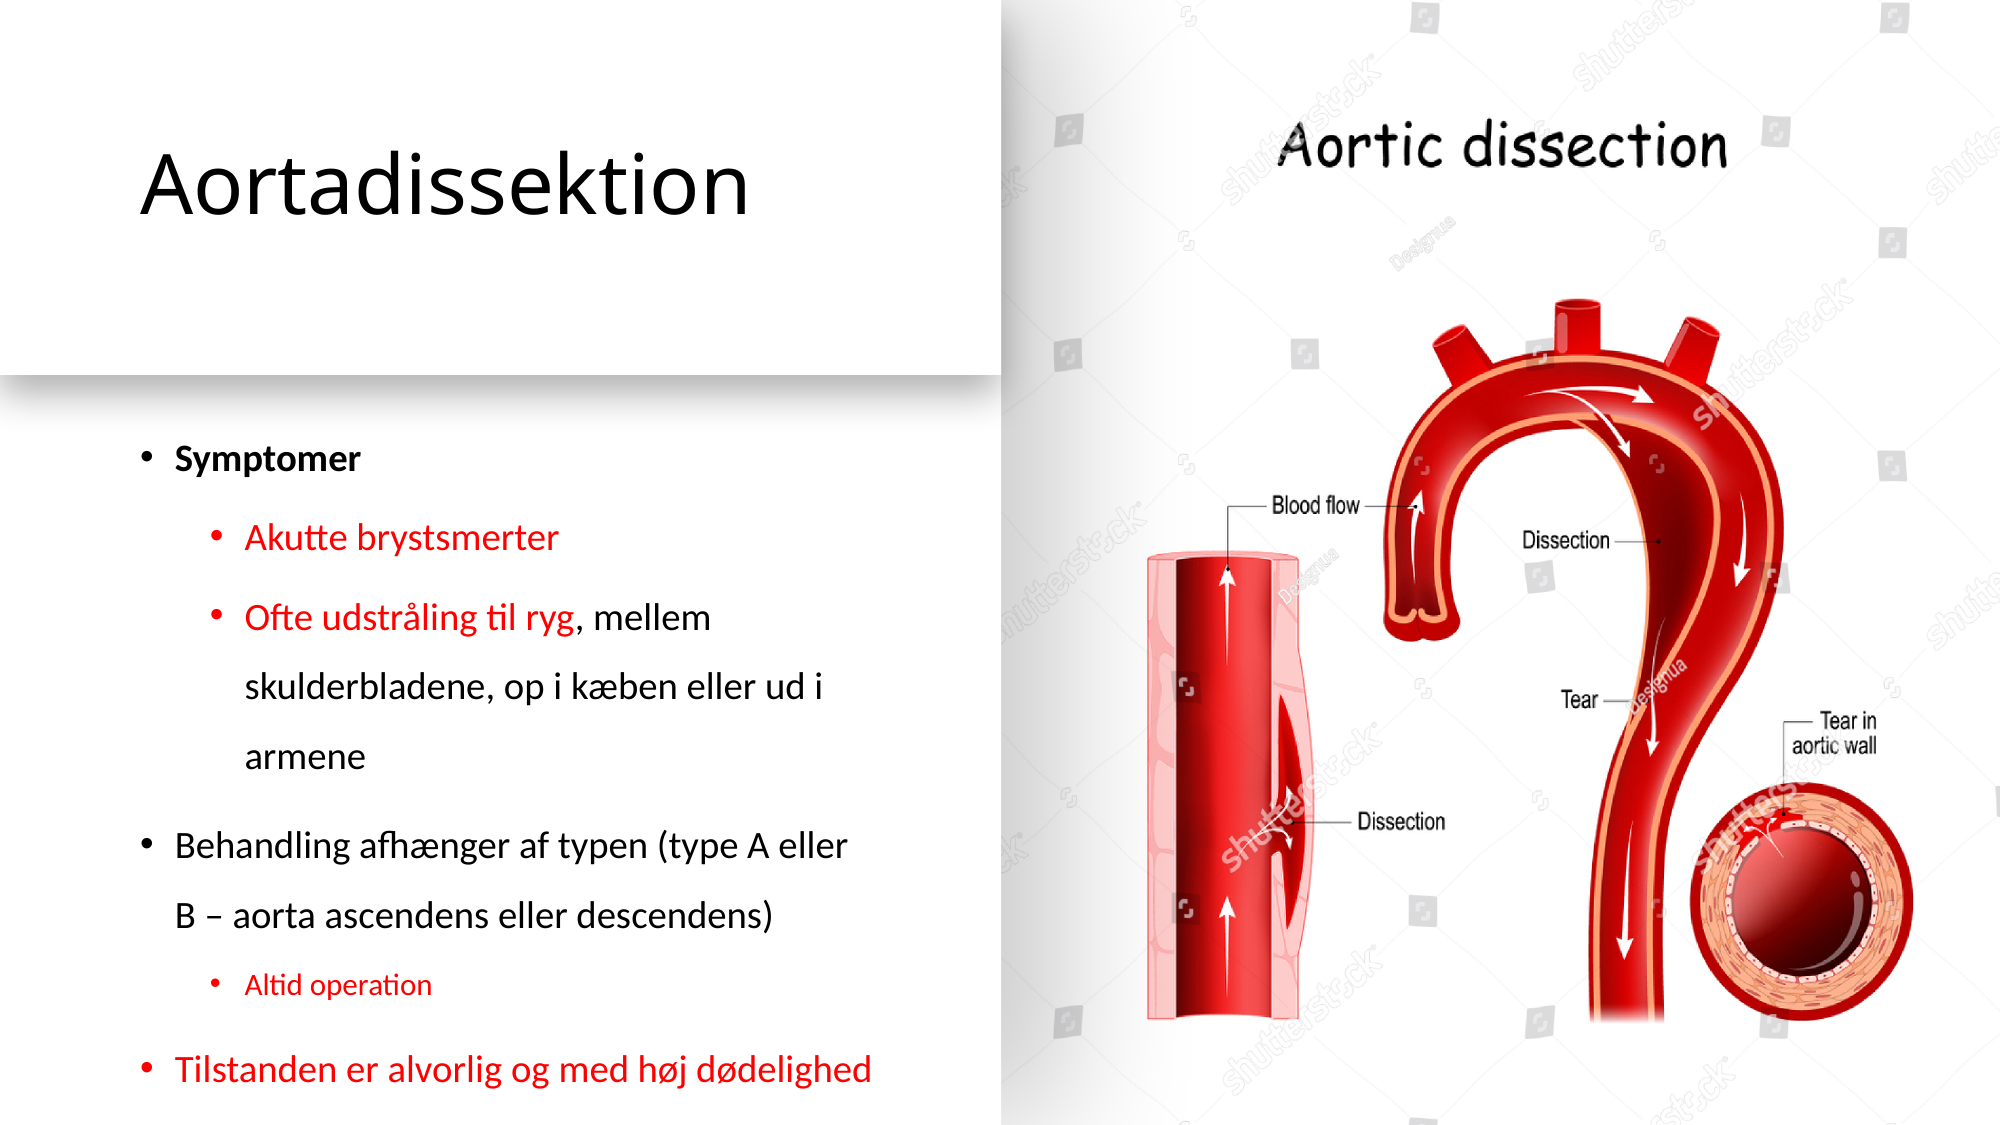

# Aortadissektion
Symptomer
Akutte brystsmerter
Ofte udstråling til ryg, mellem skulderbladene, op i kæben eller ud i armene
Behandling afhænger af typen (type A eller B – aorta ascendens eller descendens)
Altid operation
Tilstanden er alvorlig og med høj dødelighed